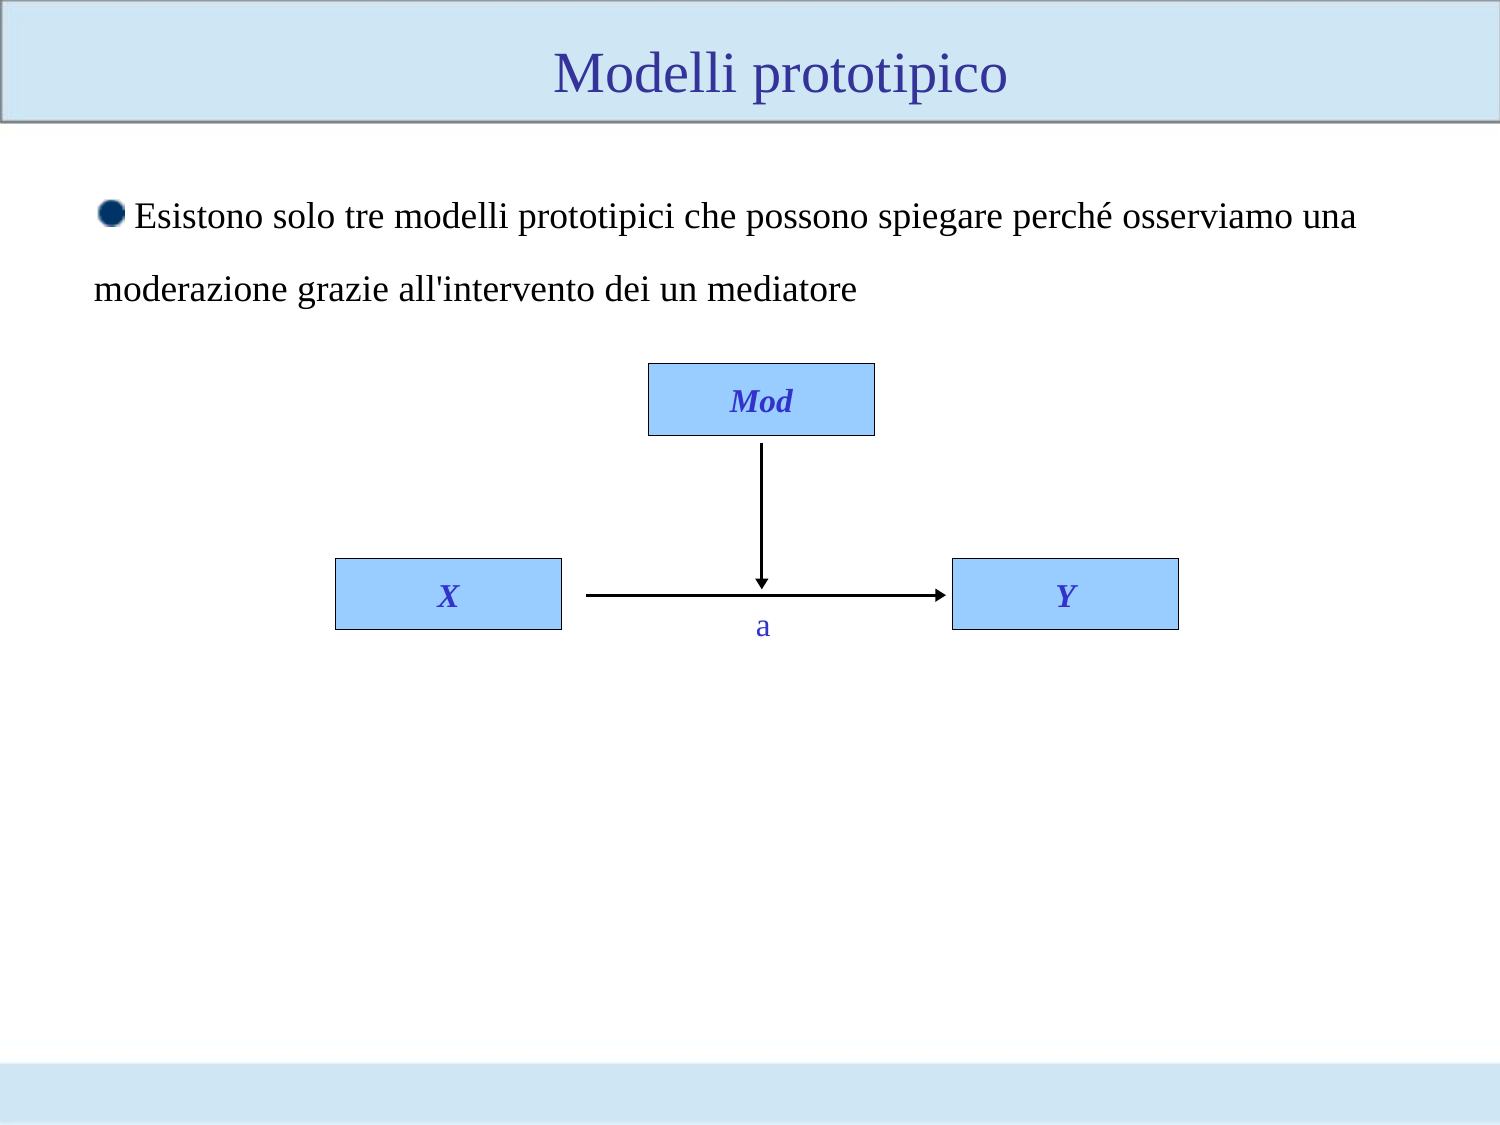

# Modelli prototipico
 Esistono solo tre modelli prototipici che possono spiegare perché osserviamo una moderazione grazie all'intervento dei un mediatore
Mod
X
Y
a